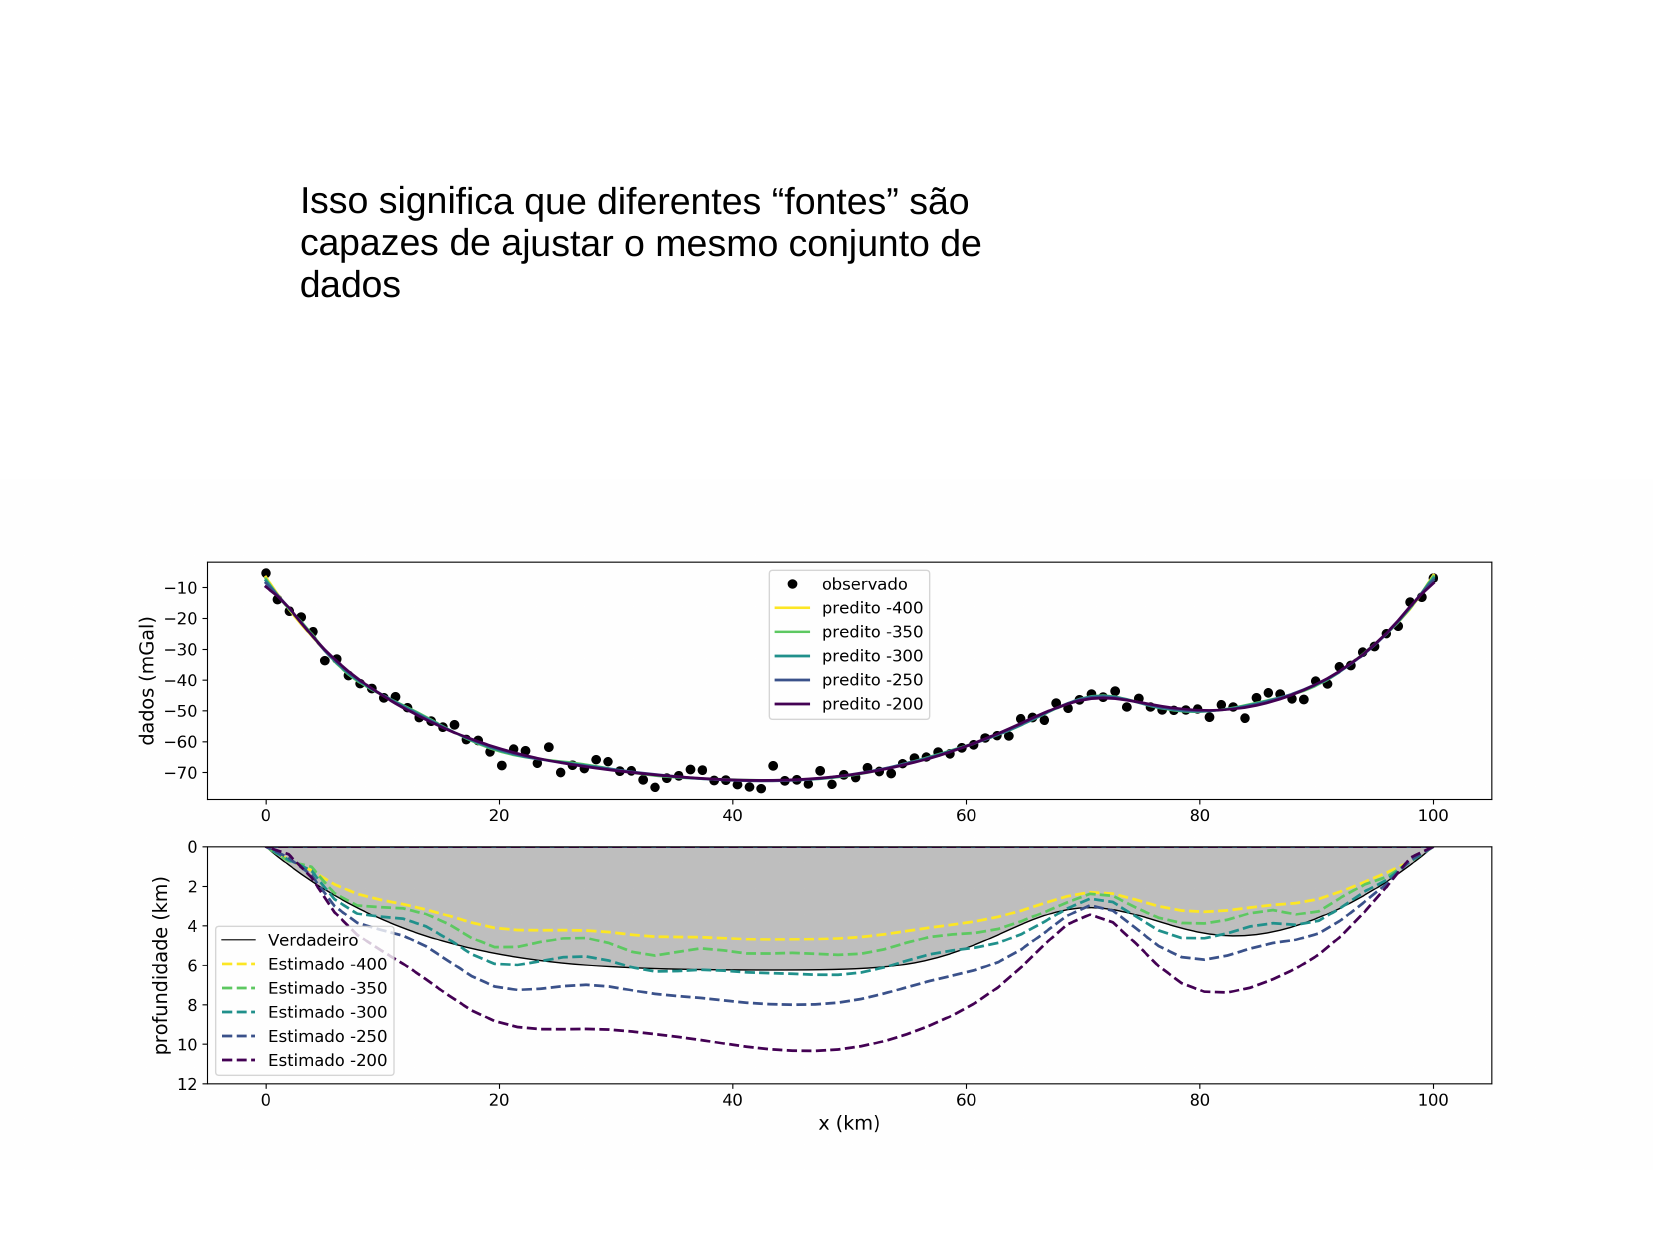

Isso significa que diferentes “fontes” são capazes de ajustar o mesmo conjunto de dados